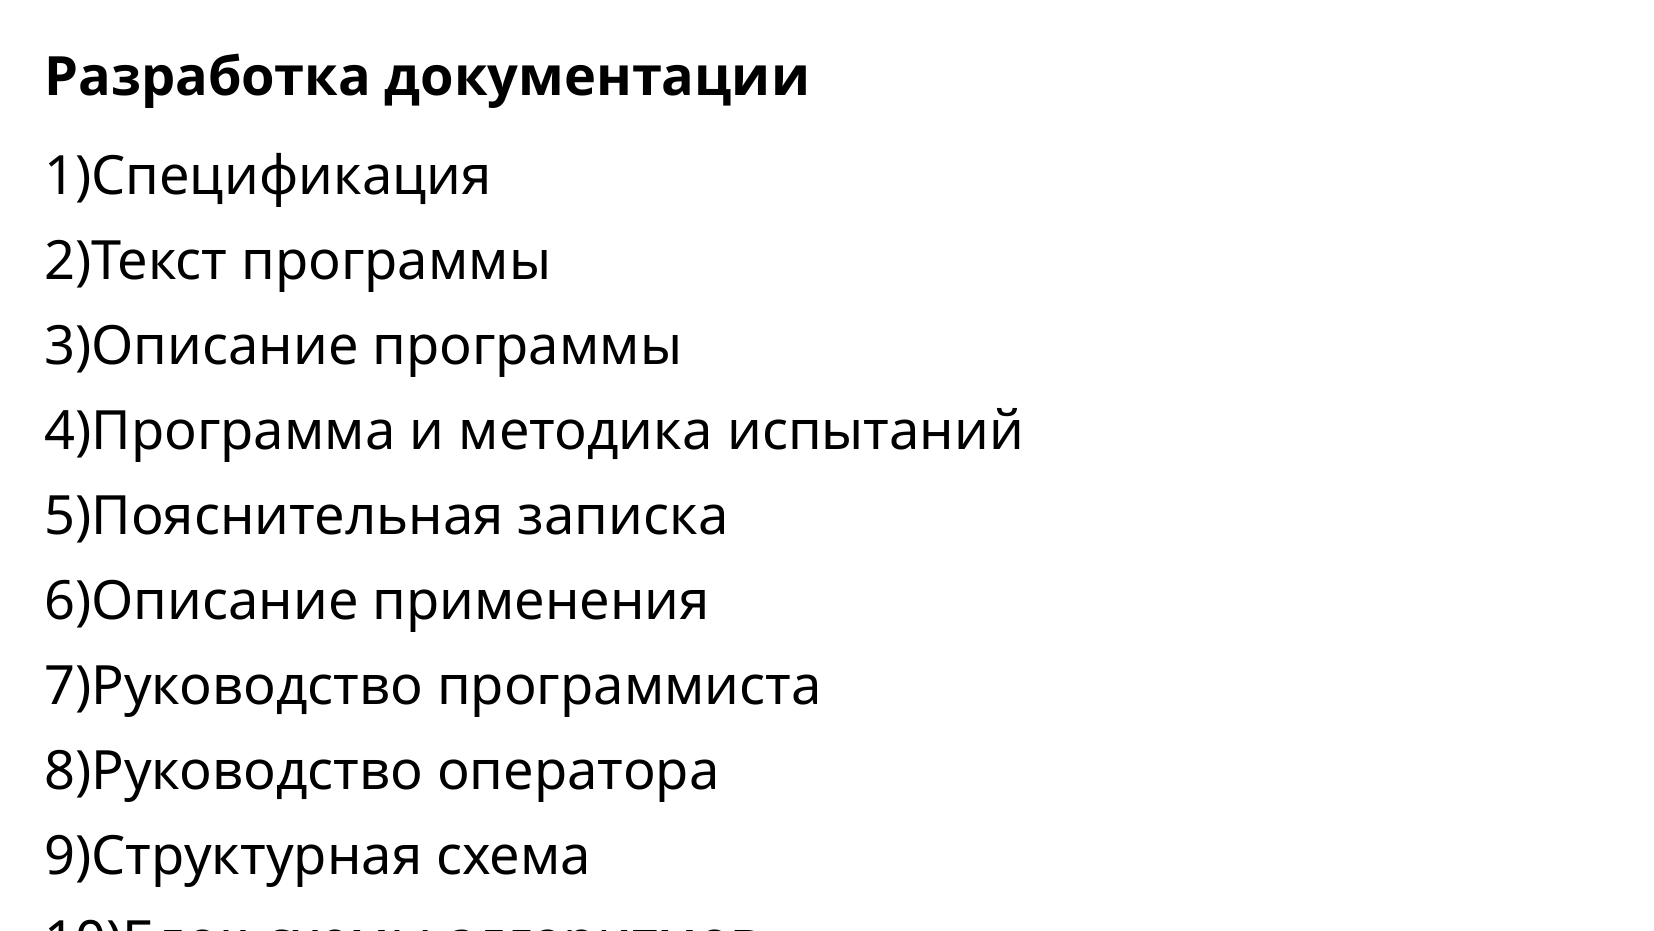

Разработка документации
Спецификация
Текст программы
Описание программы
Программа и методика испытаний
Пояснительная записка
Описание применения
Руководство программиста
Руководство оператора
Структурная схема
Блок-схемы алгоритмов